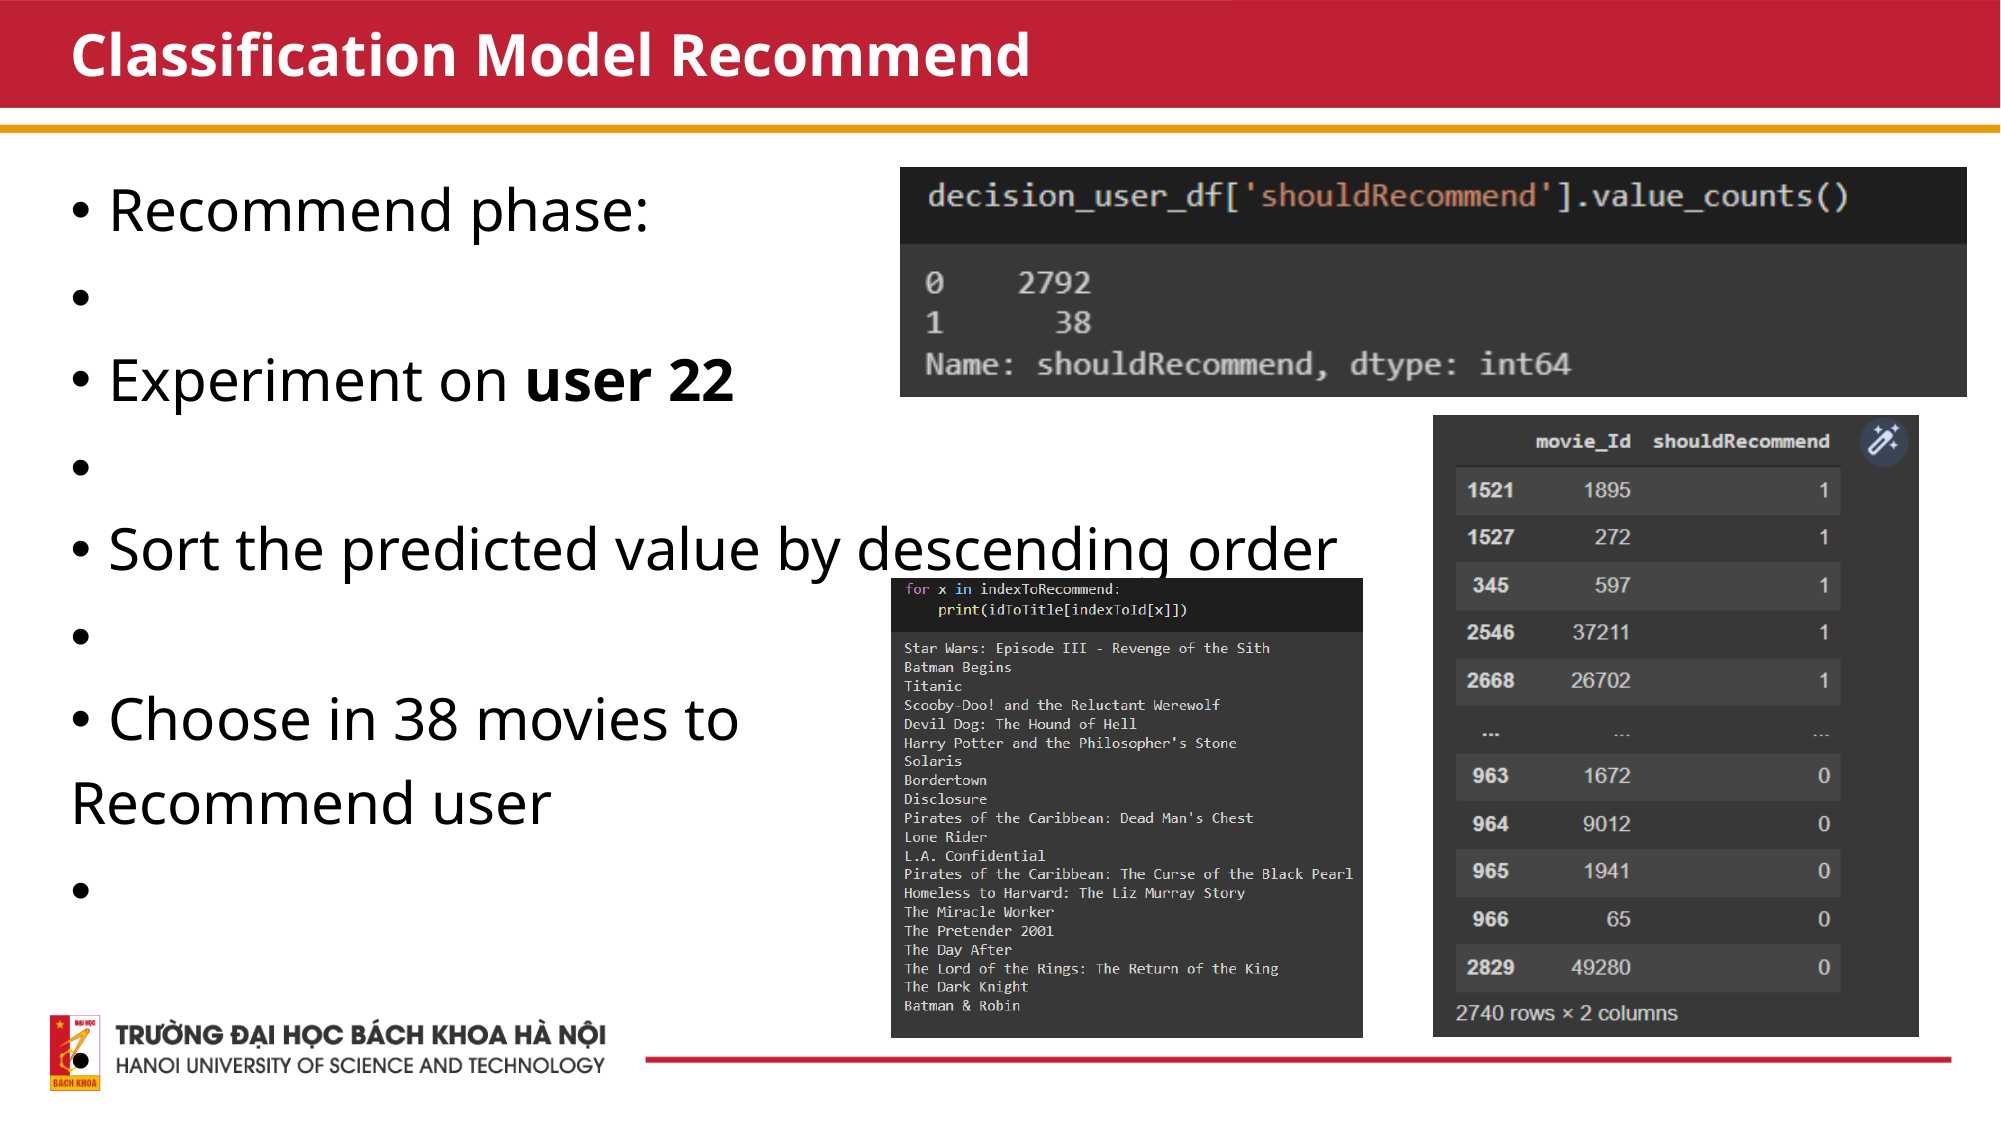

# Classification Model Recommend
Recommend phase:
Experiment on user 22
Sort the predicted value by descending order
Choose in 38 movies to
Recommend user